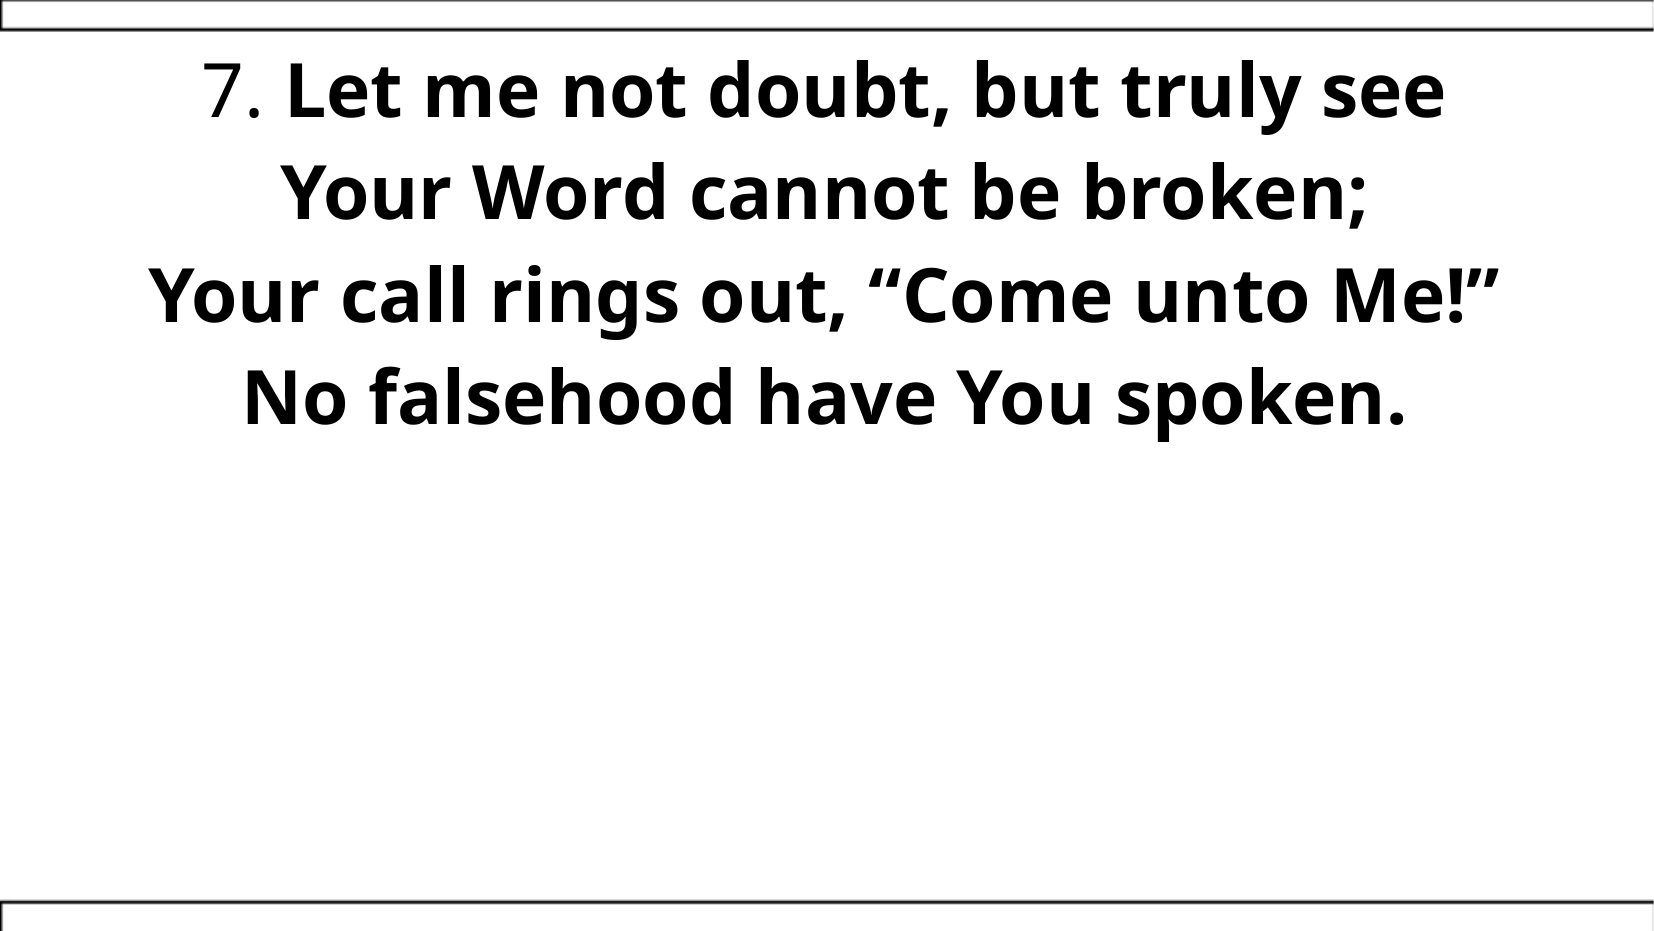

7. Let me not doubt, but truly see
Your Word cannot be broken;
Your call rings out, “Come unto Me!”
No falsehood have You spoken.